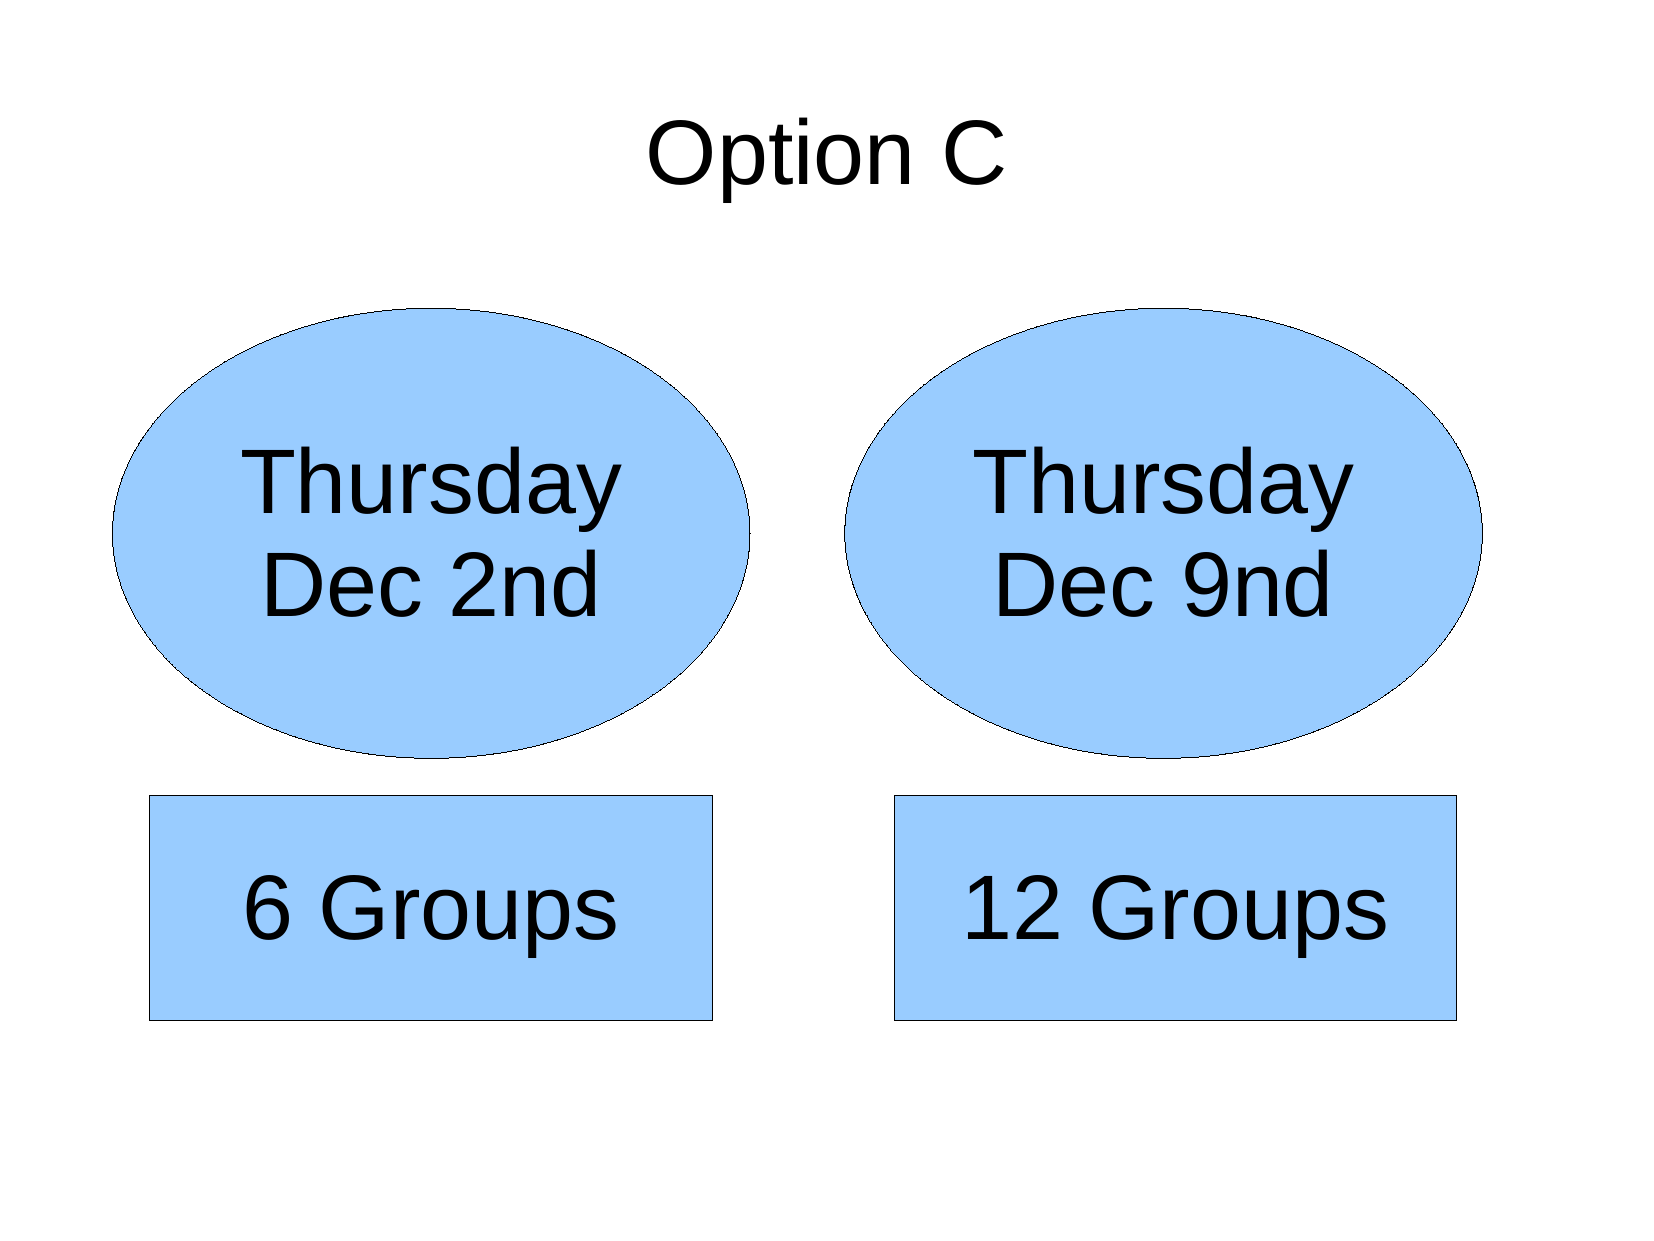

# Option C
Thursday
Dec 2nd
Thursday
Dec 9nd
6 Groups
12 Groups